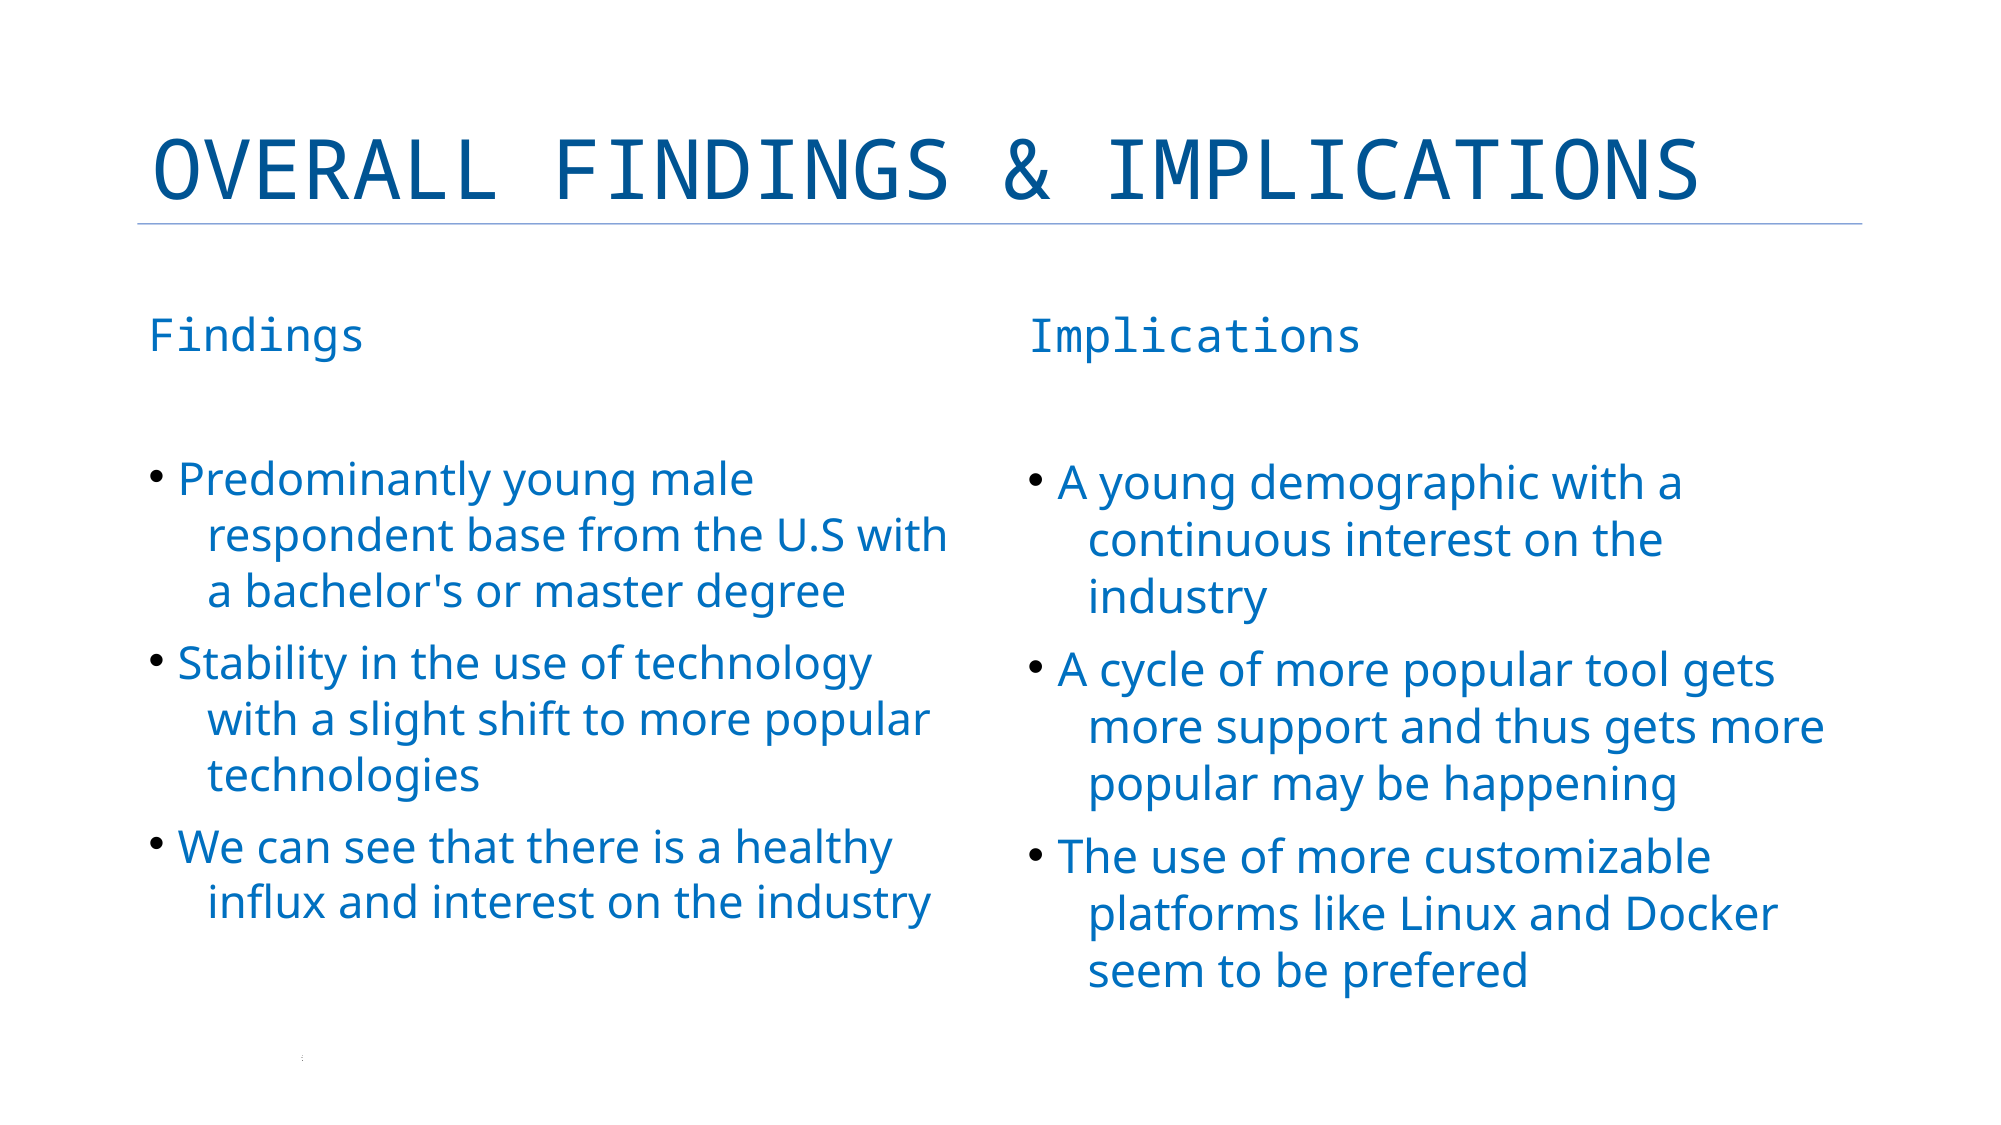

# OVERALL FINDINGS & IMPLICATIONS
Findings
Predominantly young male respondent base from the U.S with a bachelor's or master degree
Stability in the use of technology with a slight shift to more popular technologies
We can see that there is a healthy influx and interest on the industry
Implications
A young demographic with a continuous interest on the industry
A cycle of more popular tool gets more support and thus gets more popular may be happening
The use of more customizable platforms like Linux and Docker seem to be prefered